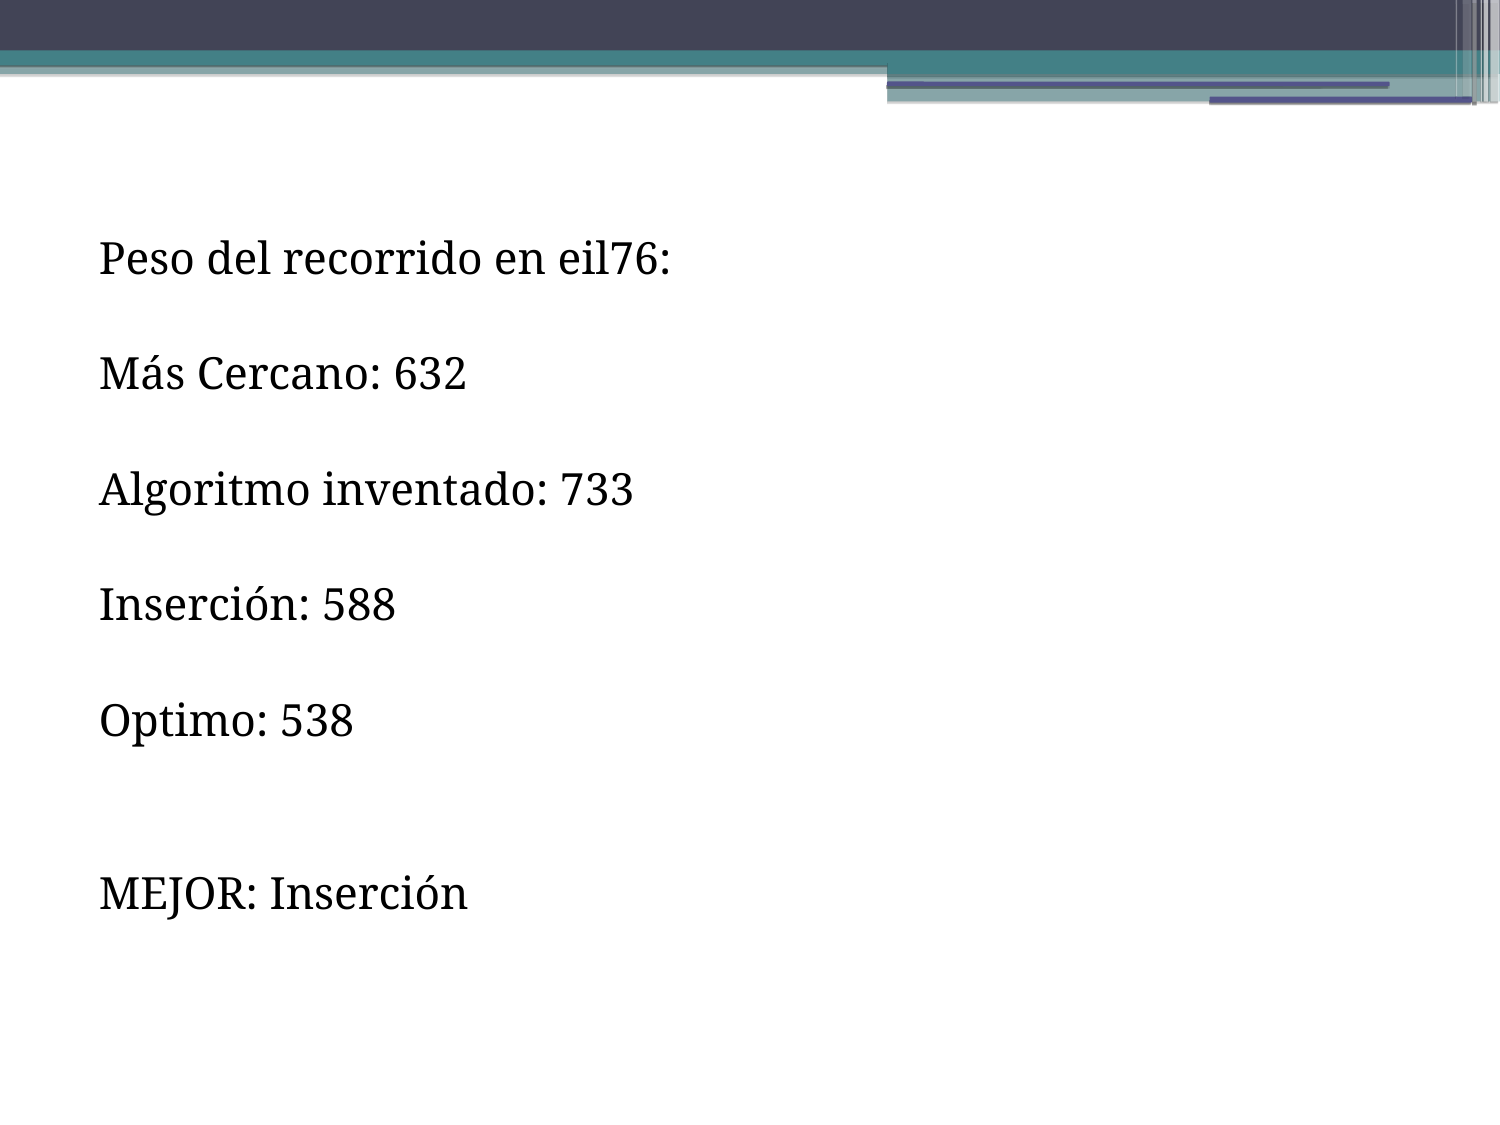

# Peso del recorrido en eil76:
Más Cercano: 632
Algoritmo inventado: 733
Inserción: 588
Optimo: 538
MEJOR: Inserción